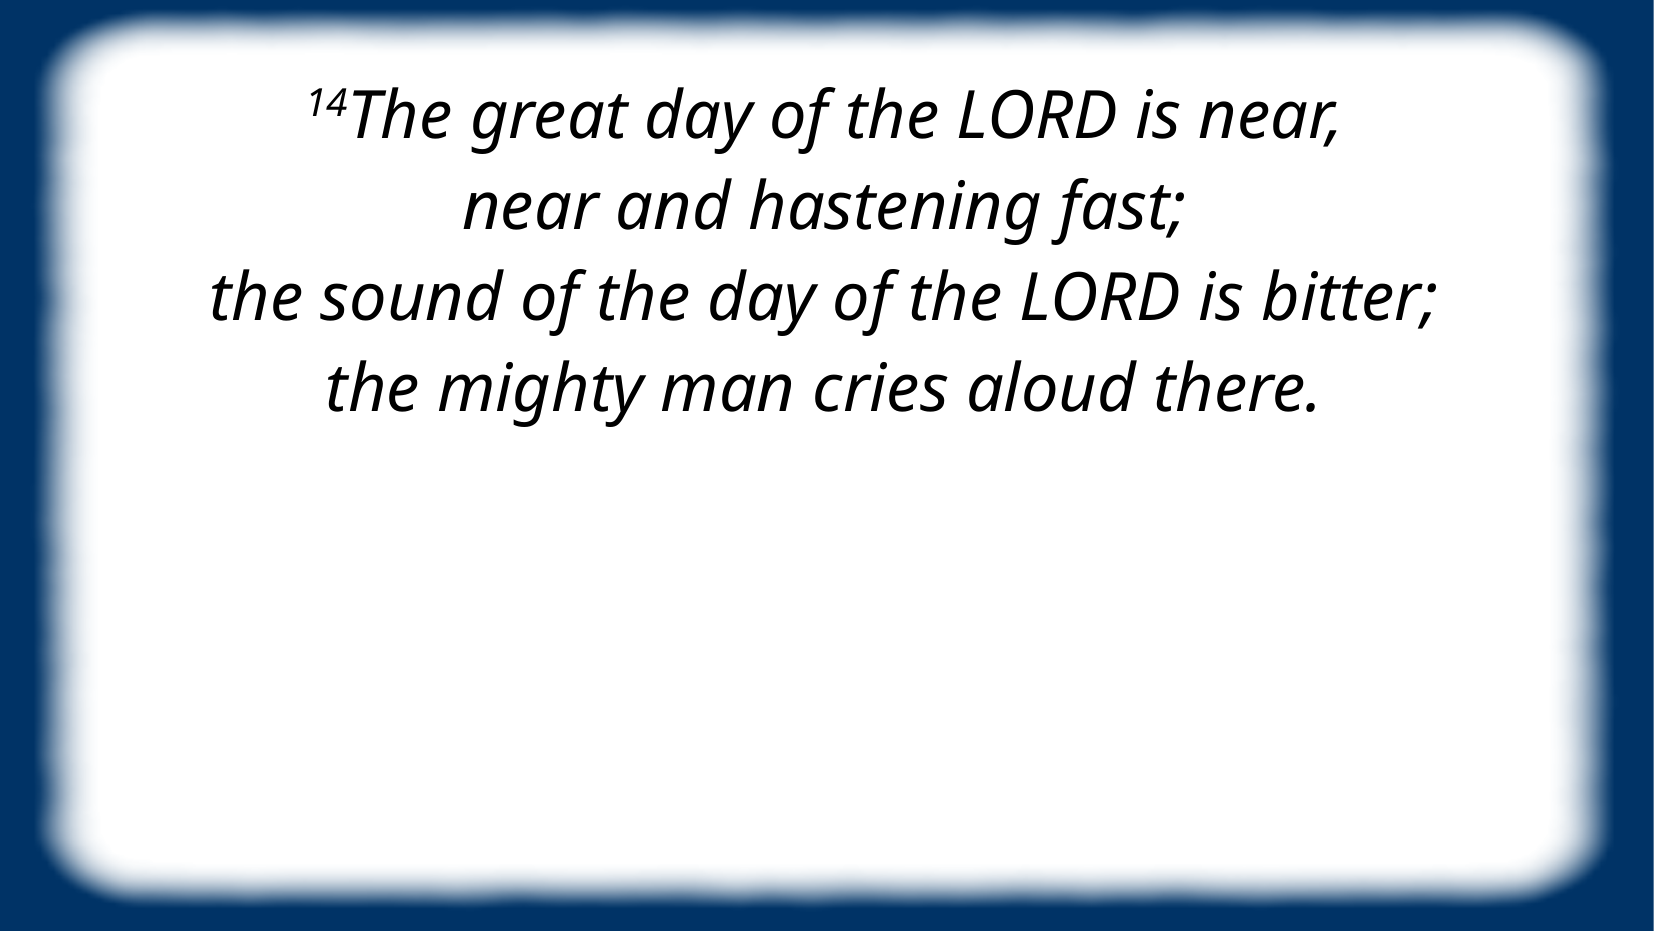

14The great day of the LORD is near,
near and hastening fast;
the sound of the day of the LORD is bitter;
the mighty man cries aloud there.